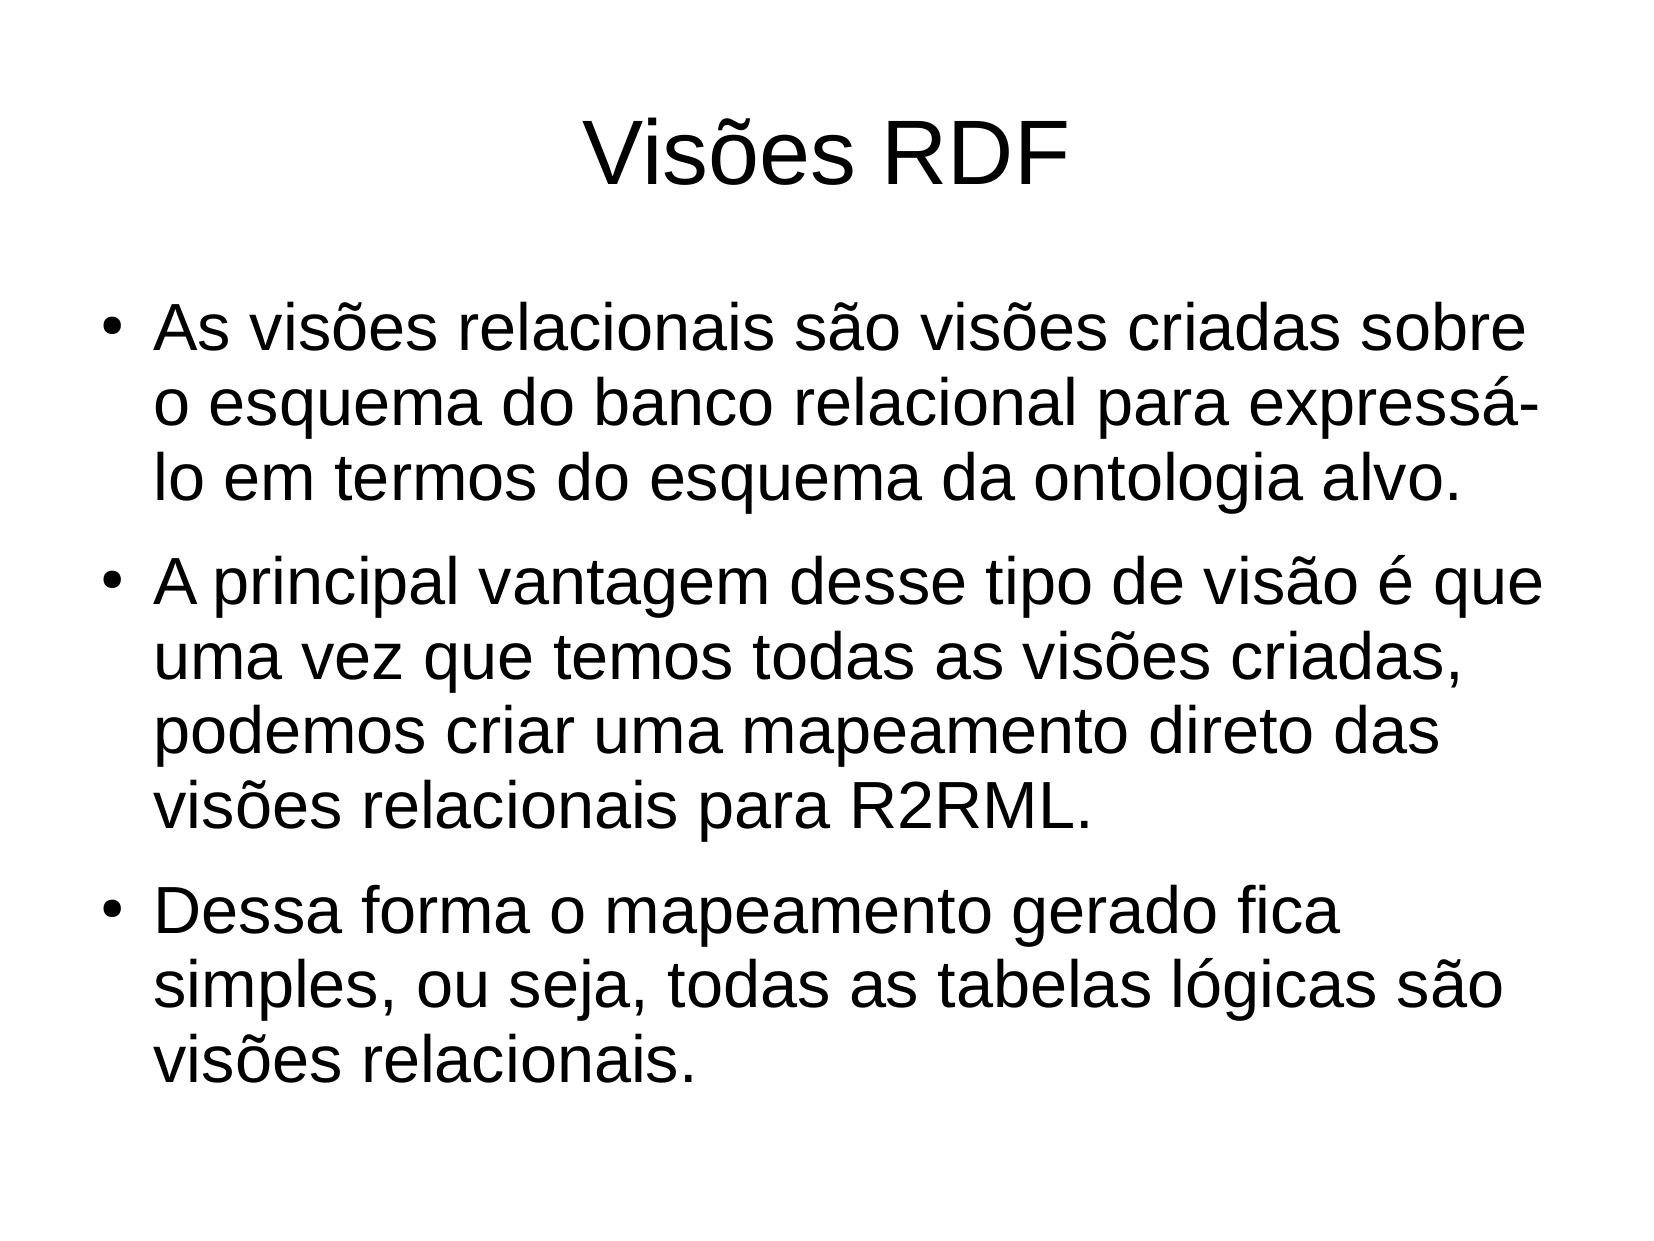

# Visões RDF
As visões relacionais são visões criadas sobre o esquema do banco relacional para expressá-lo em termos do esquema da ontologia alvo.
A principal vantagem desse tipo de visão é que uma vez que temos todas as visões criadas, podemos criar uma mapeamento direto das visões relacionais para R2RML.
Dessa forma o mapeamento gerado fica simples, ou seja, todas as tabelas lógicas são visões relacionais.